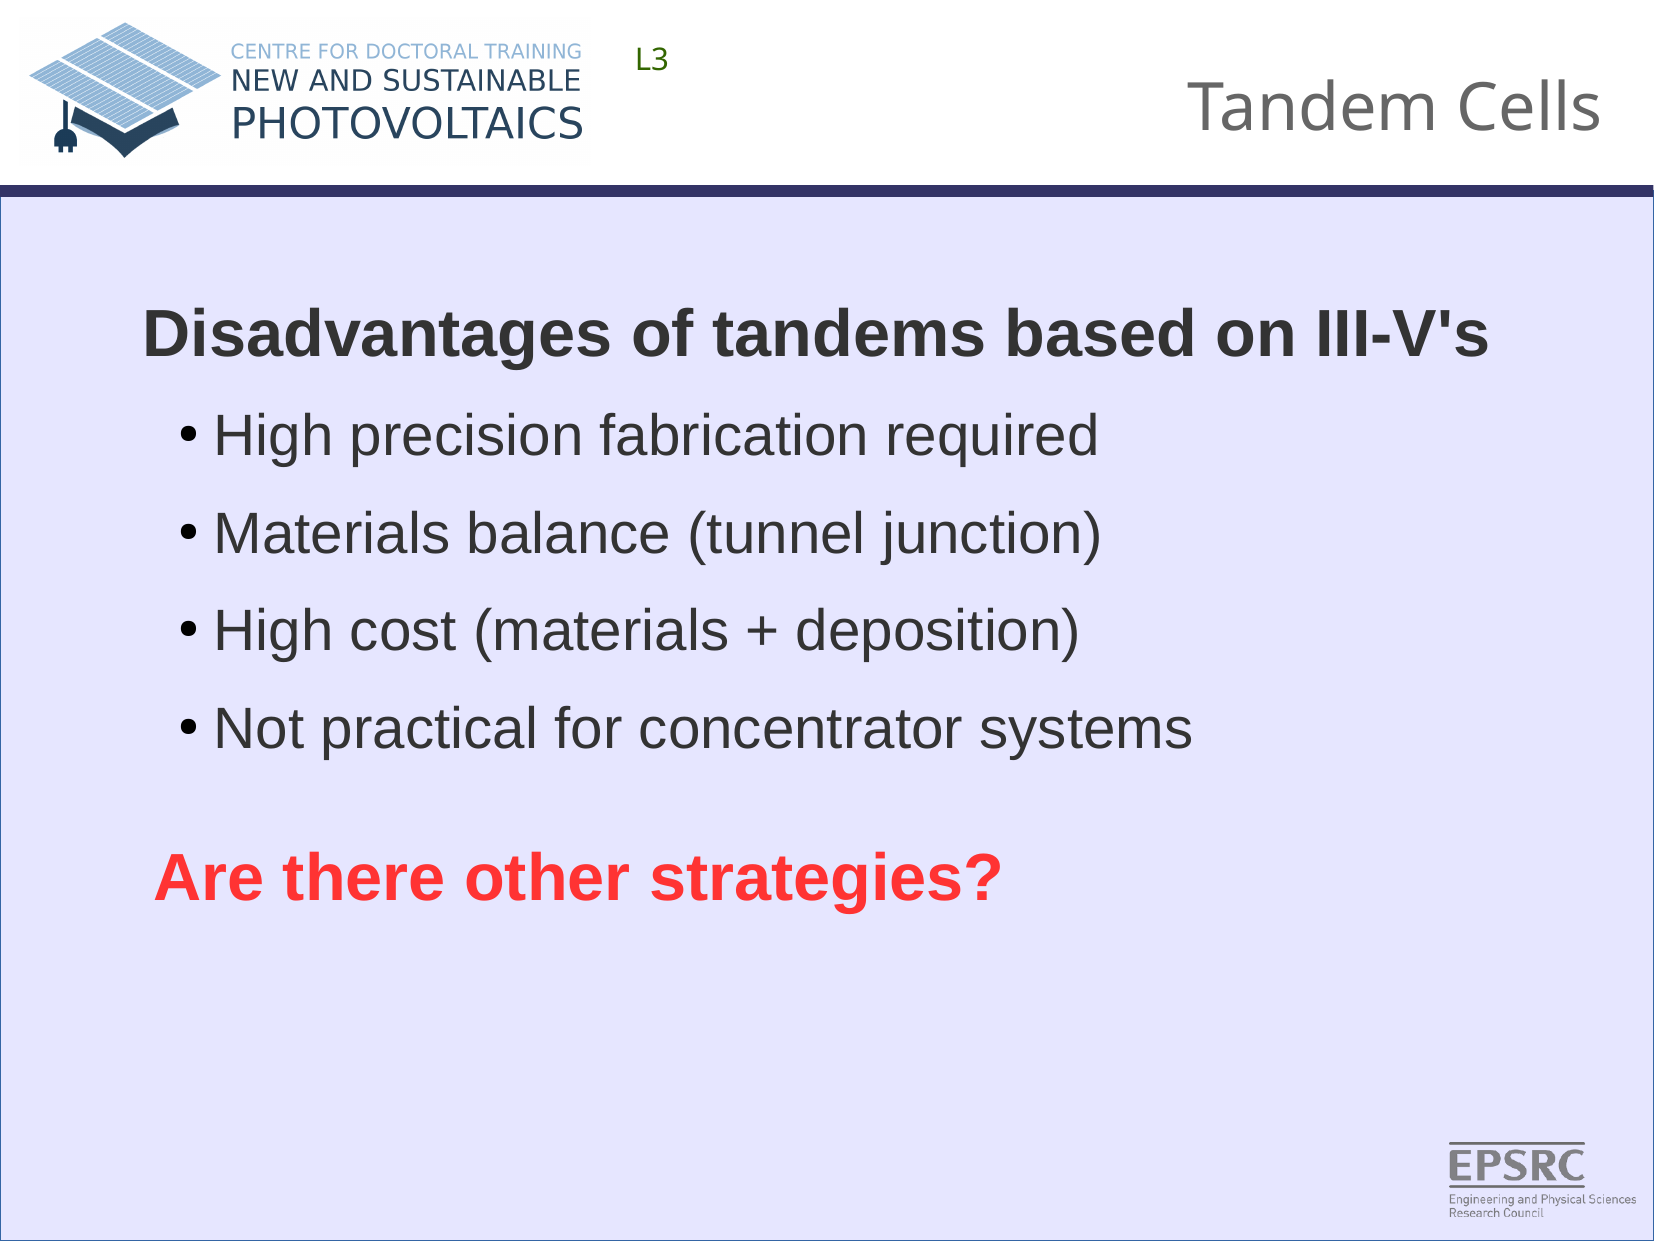

L3
Tandem Cells
Disadvantages of tandems based on III-V's
High precision fabrication required
Materials balance (tunnel junction)
High cost (materials + deposition)
Not practical for concentrator systems
Are there other strategies?